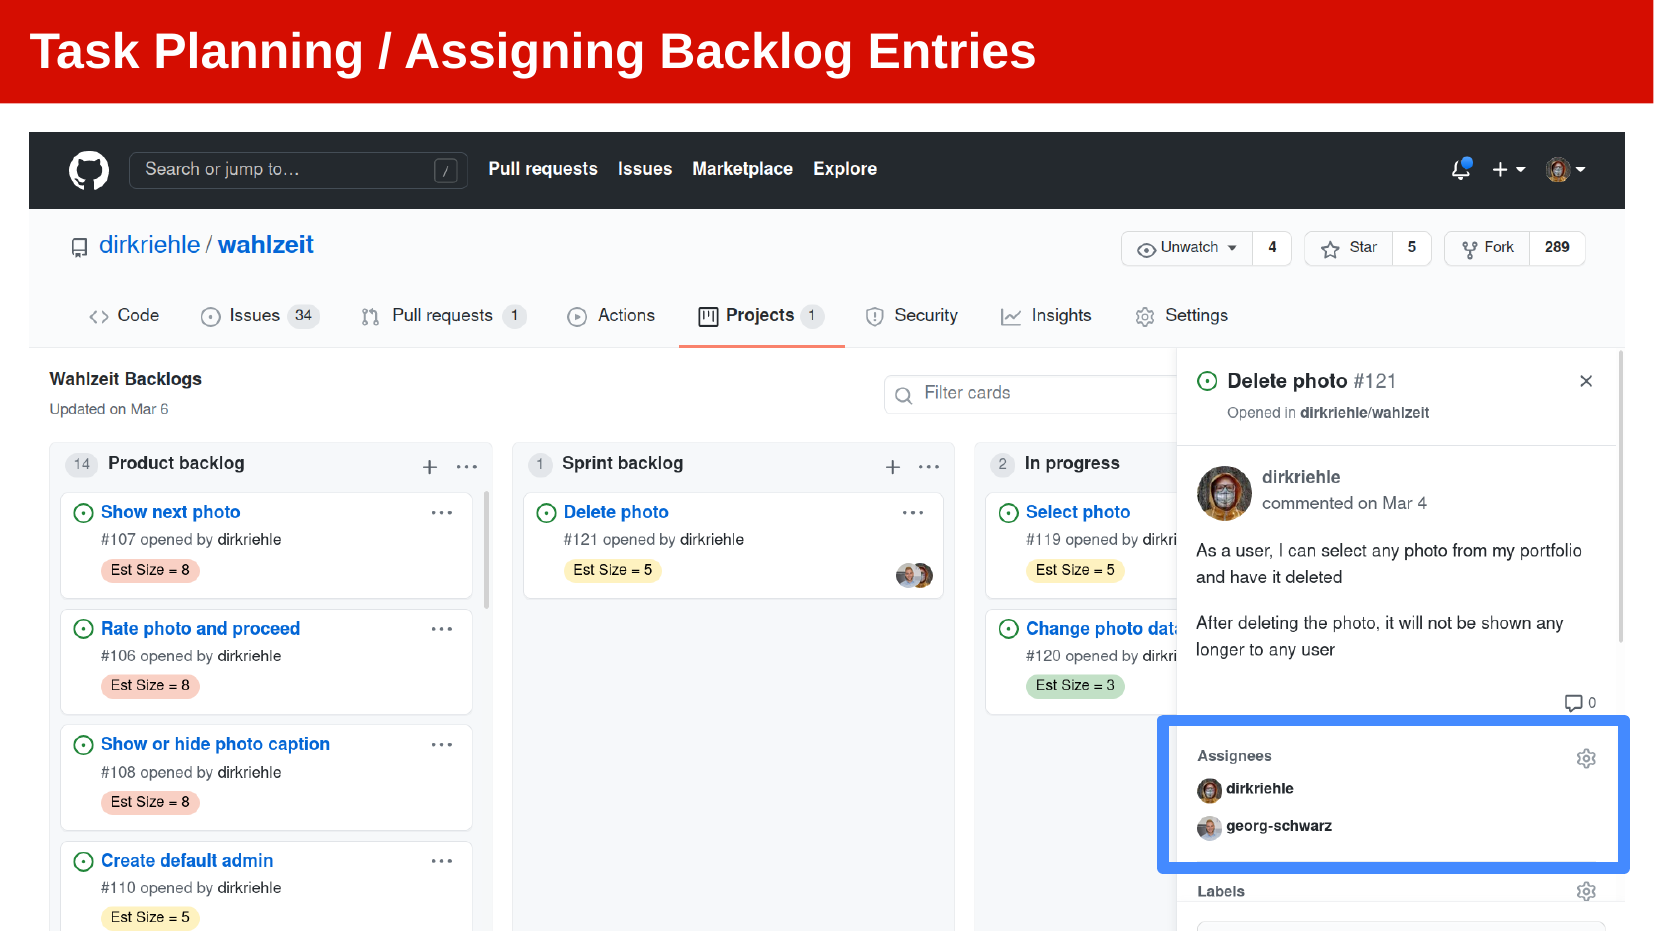

# Task Planning / Assigning Backlog Entries
The AMOS Project
22
© 2022 Dirk Riehle - Some Rights Reserved